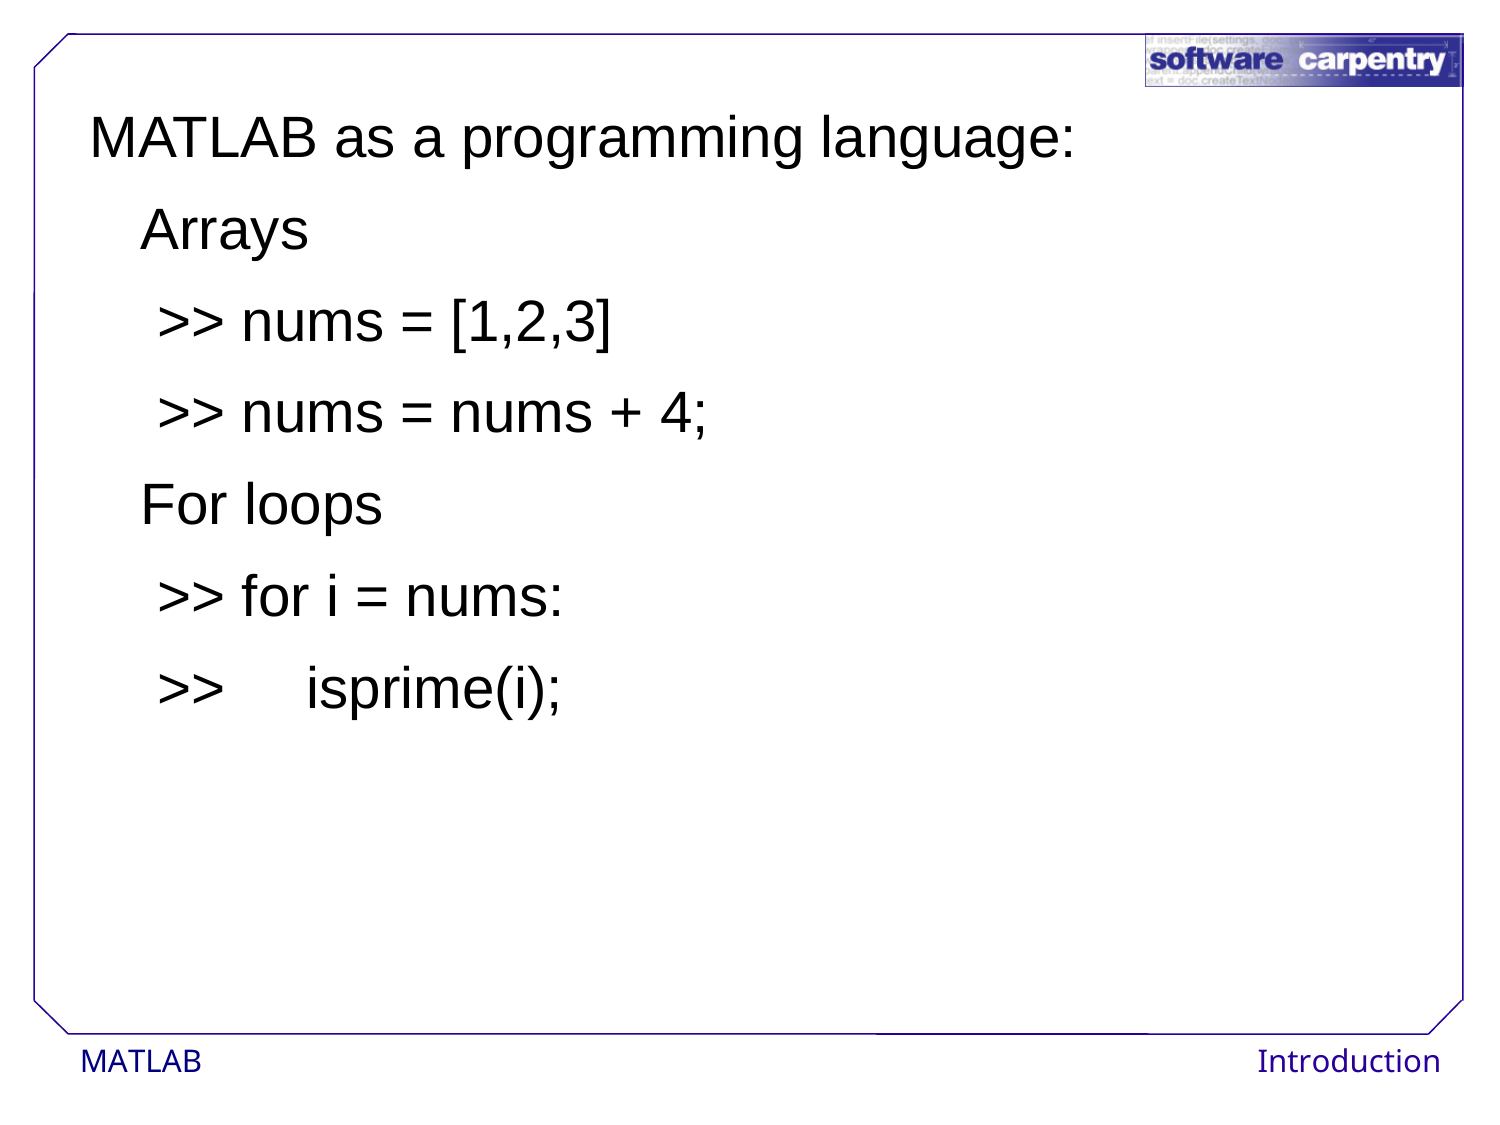

# MATLAB as a programming language:
	Arrays
		>> nums = [1,2,3]
		>> nums = nums + 4;
	For loops
		>> for i = nums:
		>> isprime(i);